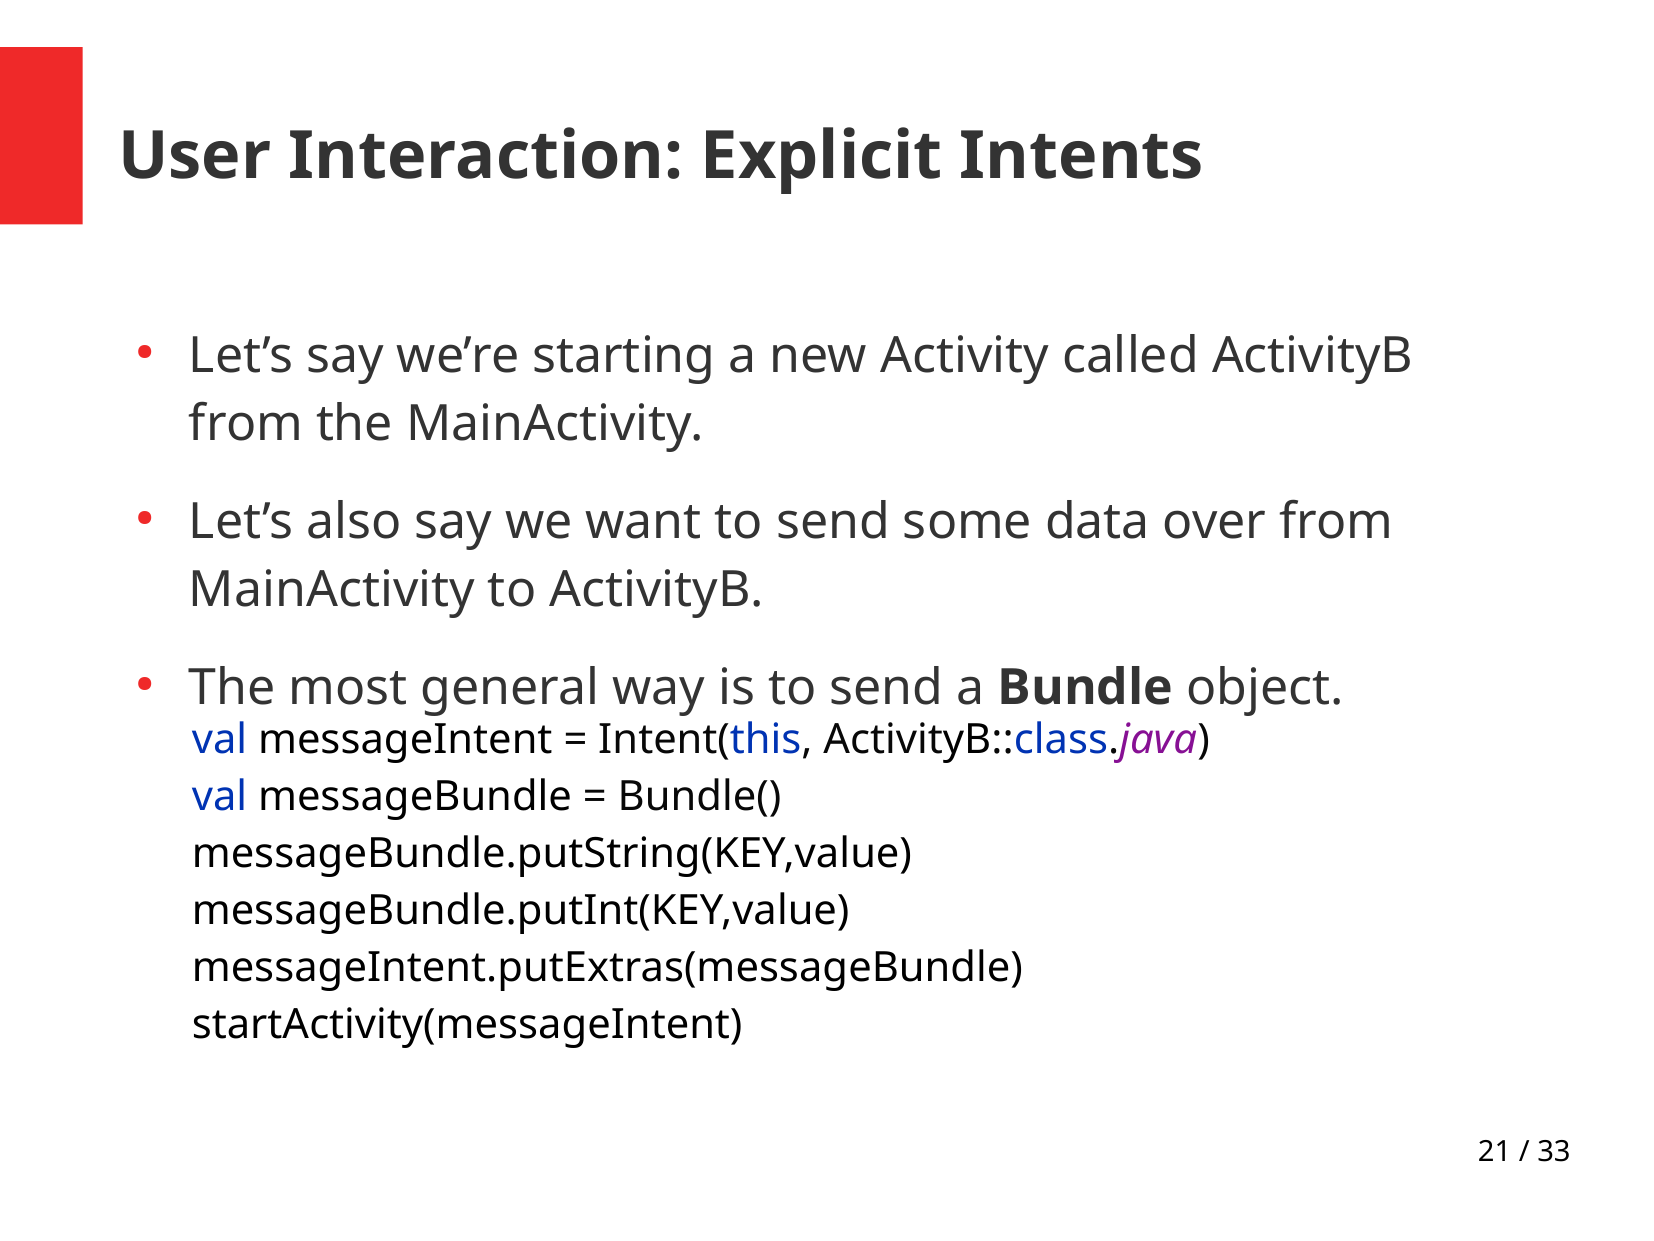

# User Interaction: Explicit Intents
Let’s say we’re starting a new Activity called ActivityB from the MainActivity.
Let’s also say we want to send some data over from MainActivity to ActivityB.
The most general way is to send a Bundle object.
Let’s do a quick example based on Example 8.
val messageIntent = Intent(this, ActivityB::class.java)
val messageBundle = Bundle()
messageBundle.putString(KEY,value)
messageBundle.putInt(KEY,value)
messageIntent.putExtras(messageBundle)
startActivity(messageIntent)
21